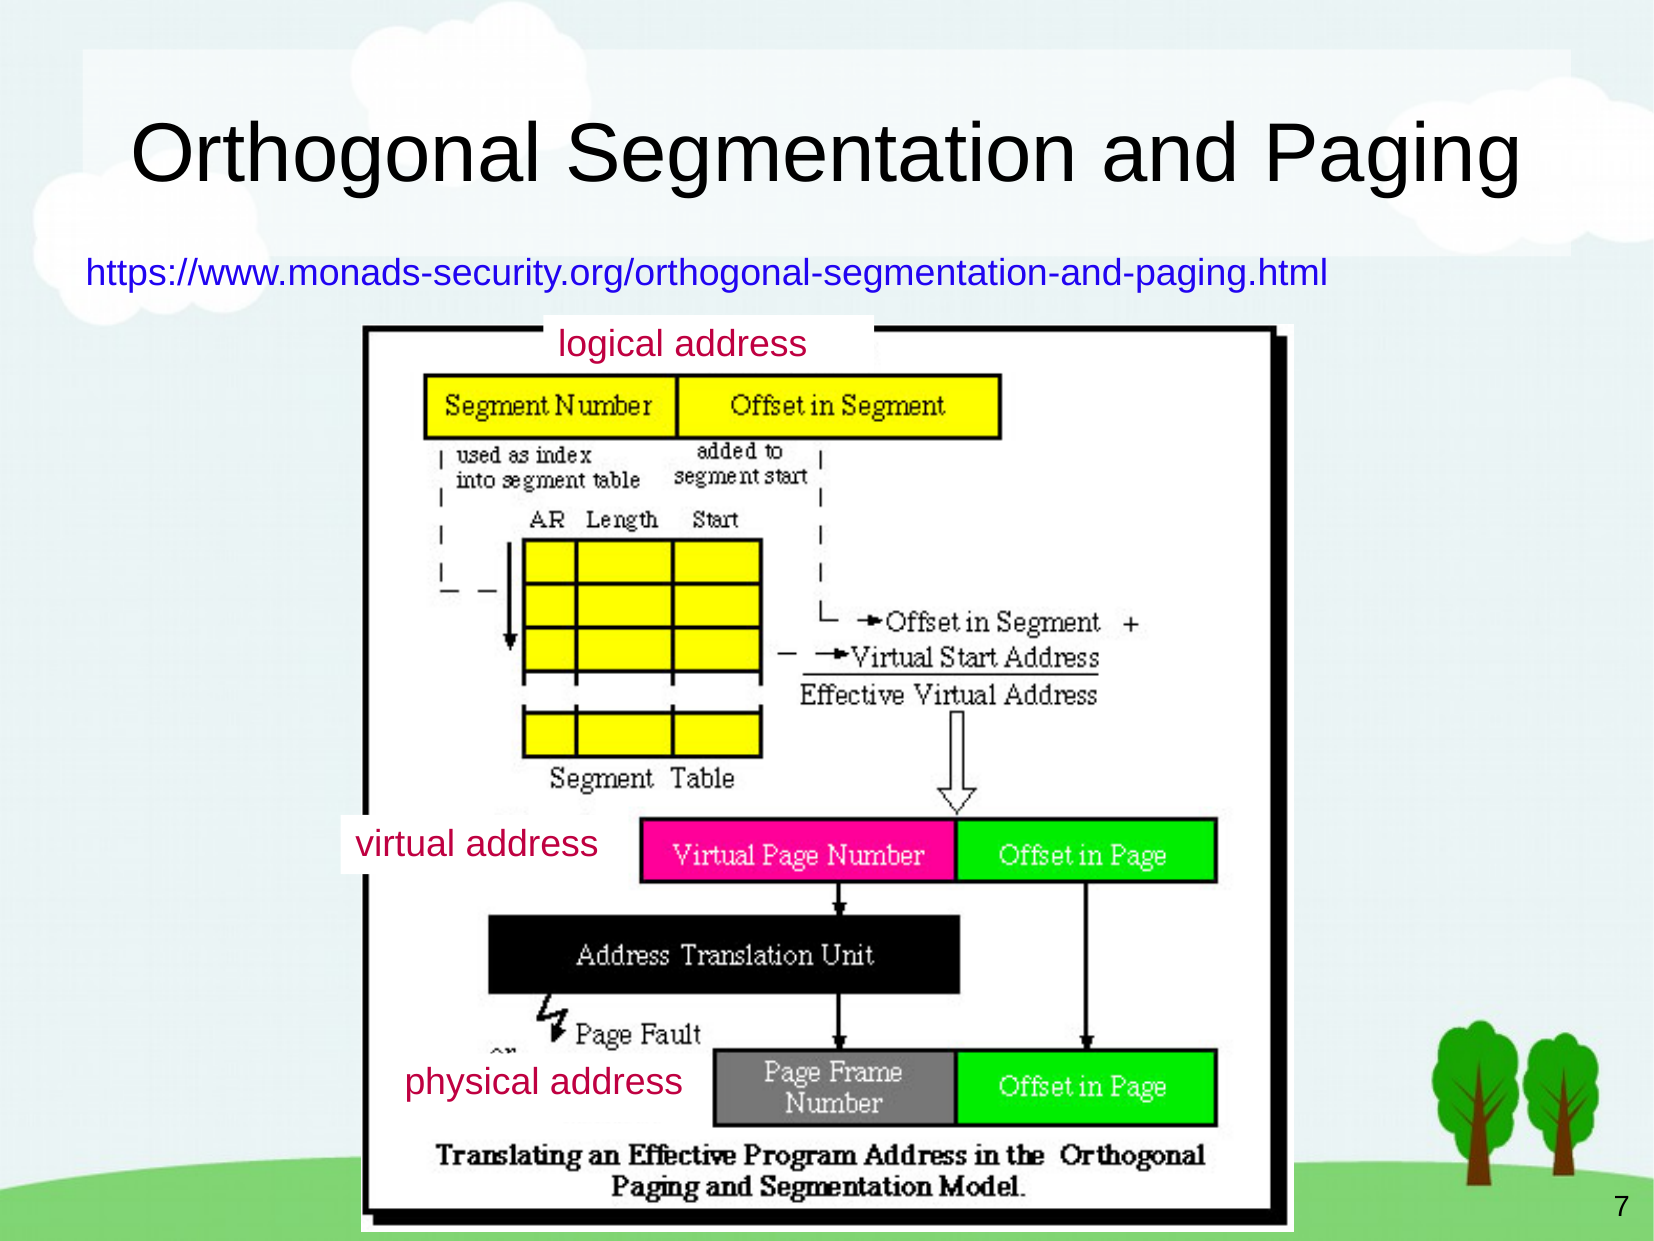

# Orthogonal Segmentation and Paging
https://www.monads-security.org/orthogonal-segmentation-and-paging.html
logical address
virtual address
physical address
7